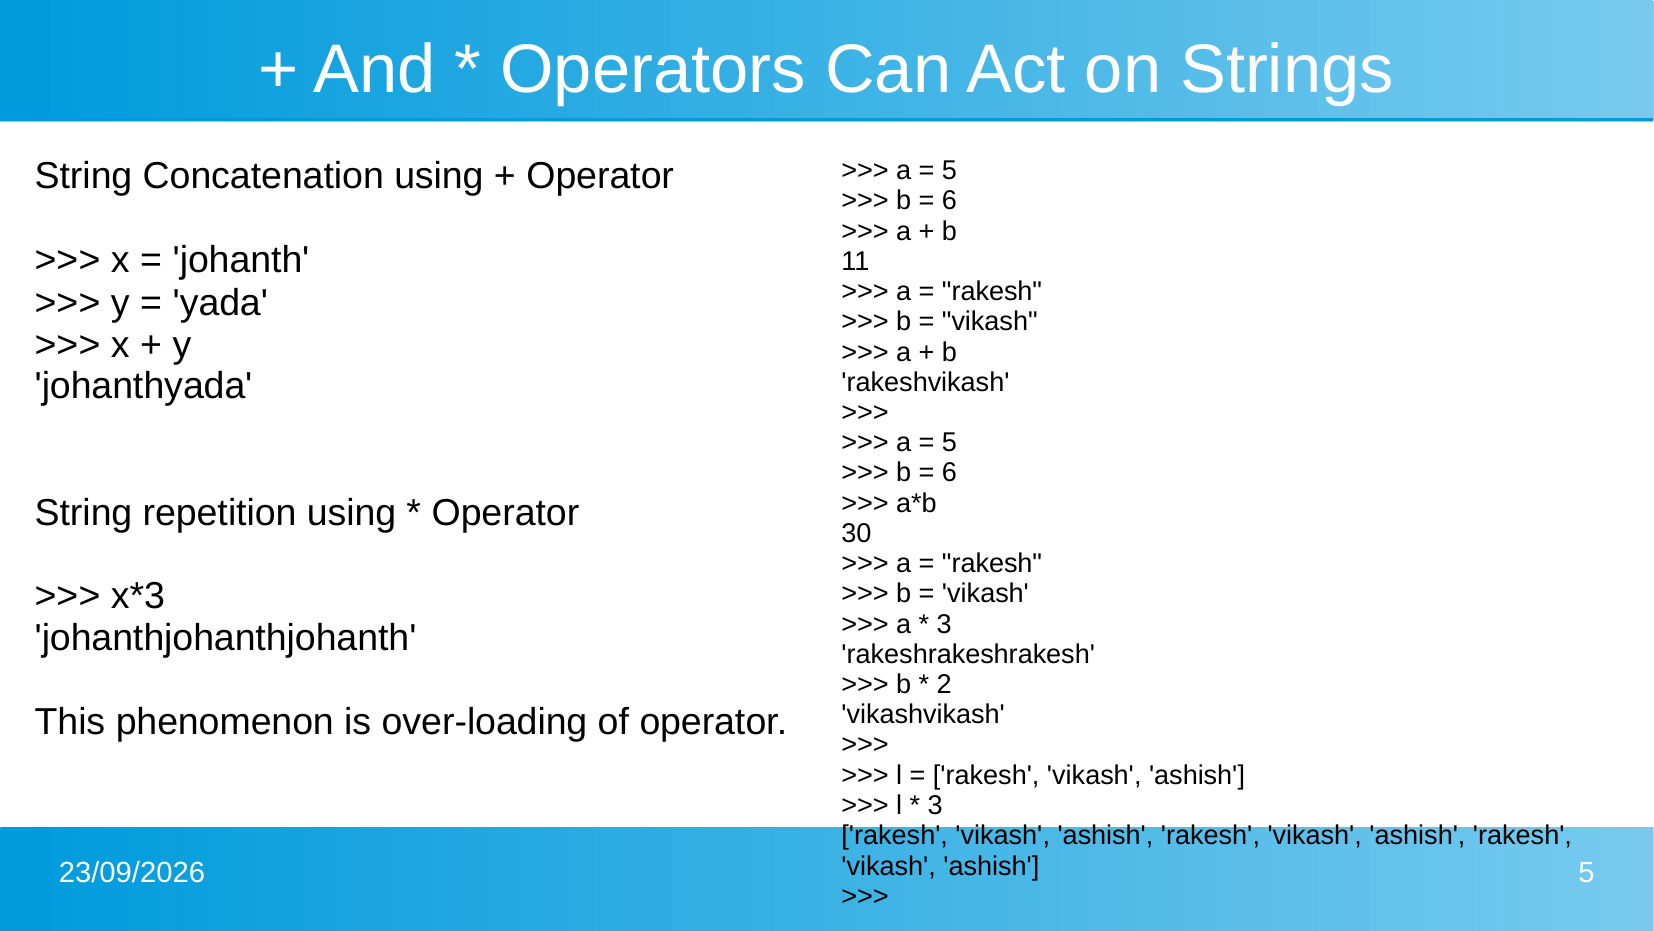

# + And * Operators Can Act on Strings
String Concatenation using + Operator
>>> x = 'johanth'
>>> y = 'yada'
>>> x + y
'johanthyada'
String repetition using * Operator
>>> x*3
'johanthjohanthjohanth'
This phenomenon is over-loading of operator.
>>> a = 5
>>> b = 6
>>> a + b
11
>>> a = "rakesh"
>>> b = "vikash"
>>> a + b
'rakeshvikash'
>>>
>>> a = 5
>>> b = 6
>>> a*b
30
>>> a = "rakesh"
>>> b = 'vikash'
>>> a * 3
'rakeshrakeshrakesh'
>>> b * 2
'vikashvikash'
>>>
>>> l = ['rakesh', 'vikash', 'ashish']
>>> l * 3
['rakesh', 'vikash', 'ashish', 'rakesh', 'vikash', 'ashish', 'rakesh', 'vikash', 'ashish']
>>>
5